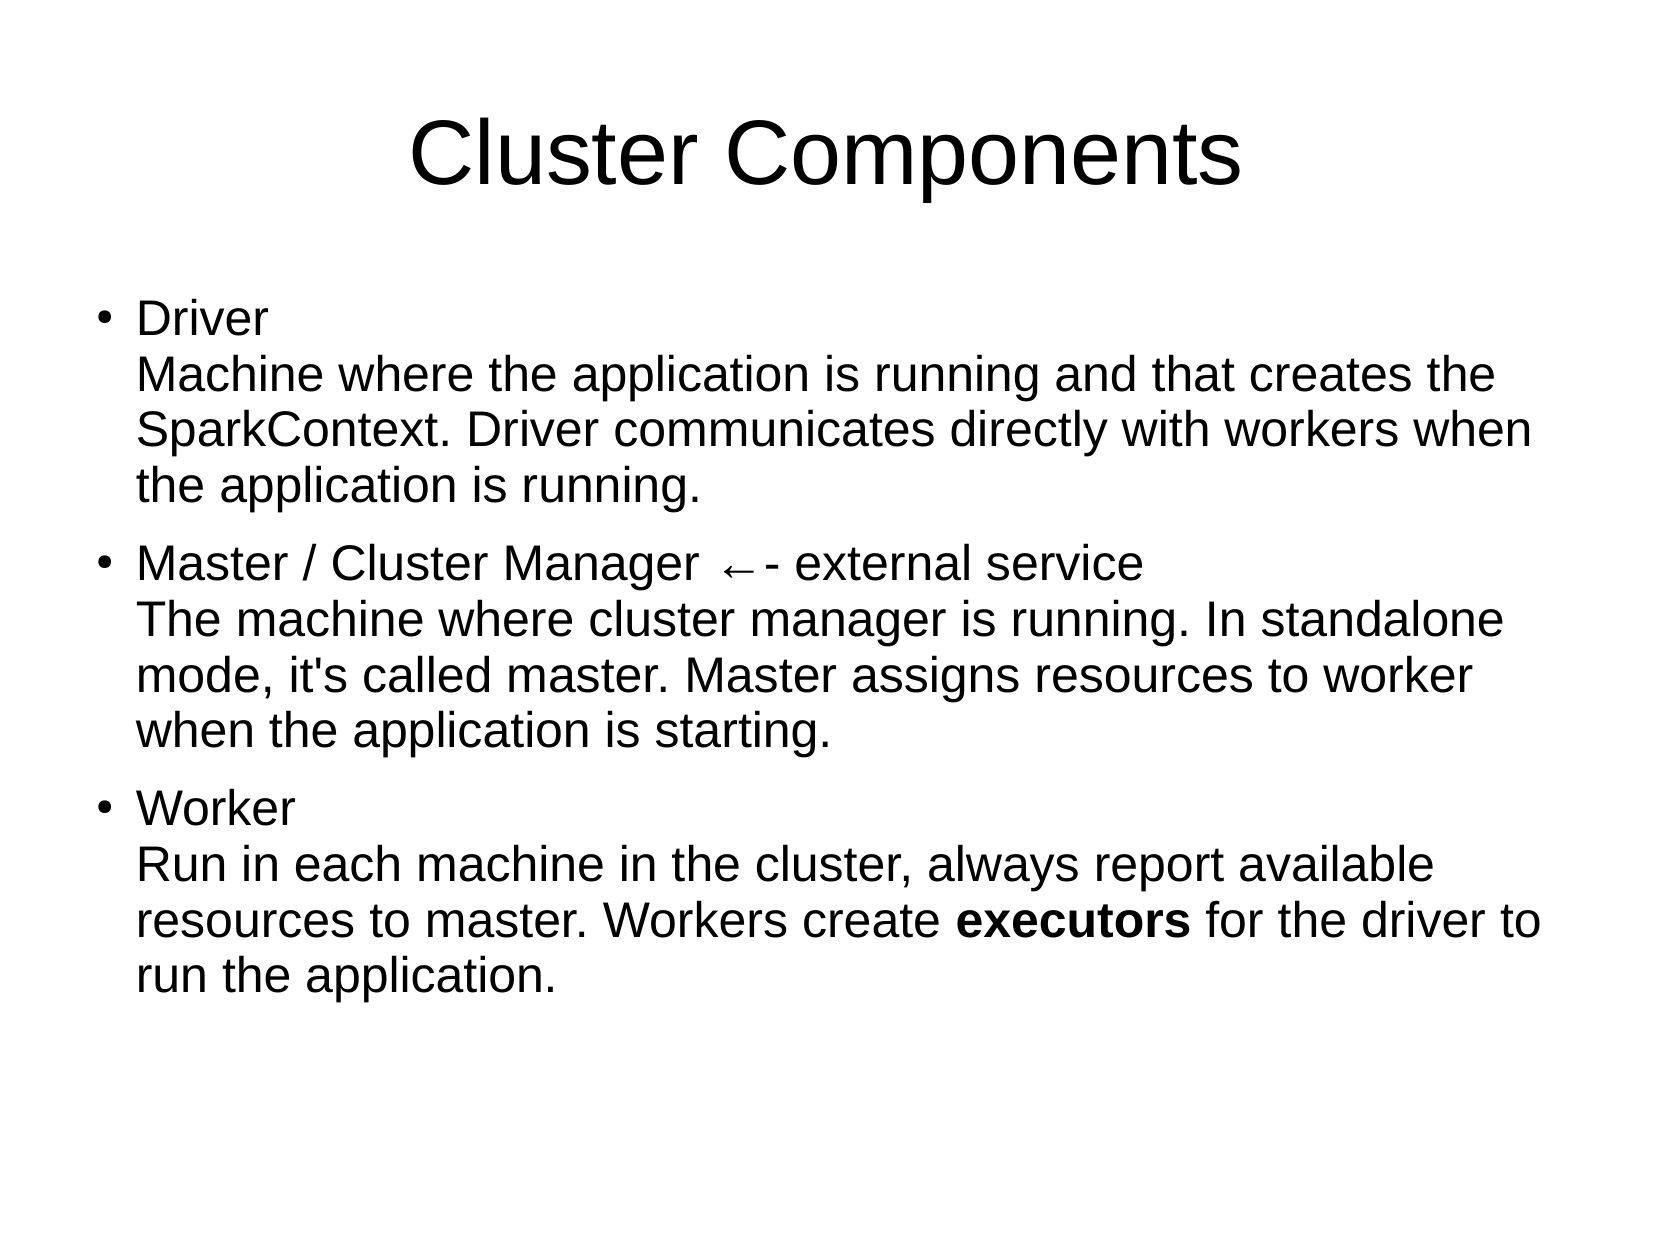

# Cluster Components
Driver
Machine where the application is running and that creates the SparkContext. Driver communicates directly with workers when the application is running.
Master / Cluster Manager ←- external service
The machine where cluster manager is running. In standalone mode, it's called master. Master assigns resources to worker when the application is starting.
Worker
Run in each machine in the cluster, always report available resources to master. Workers create executors for the driver to run the application.